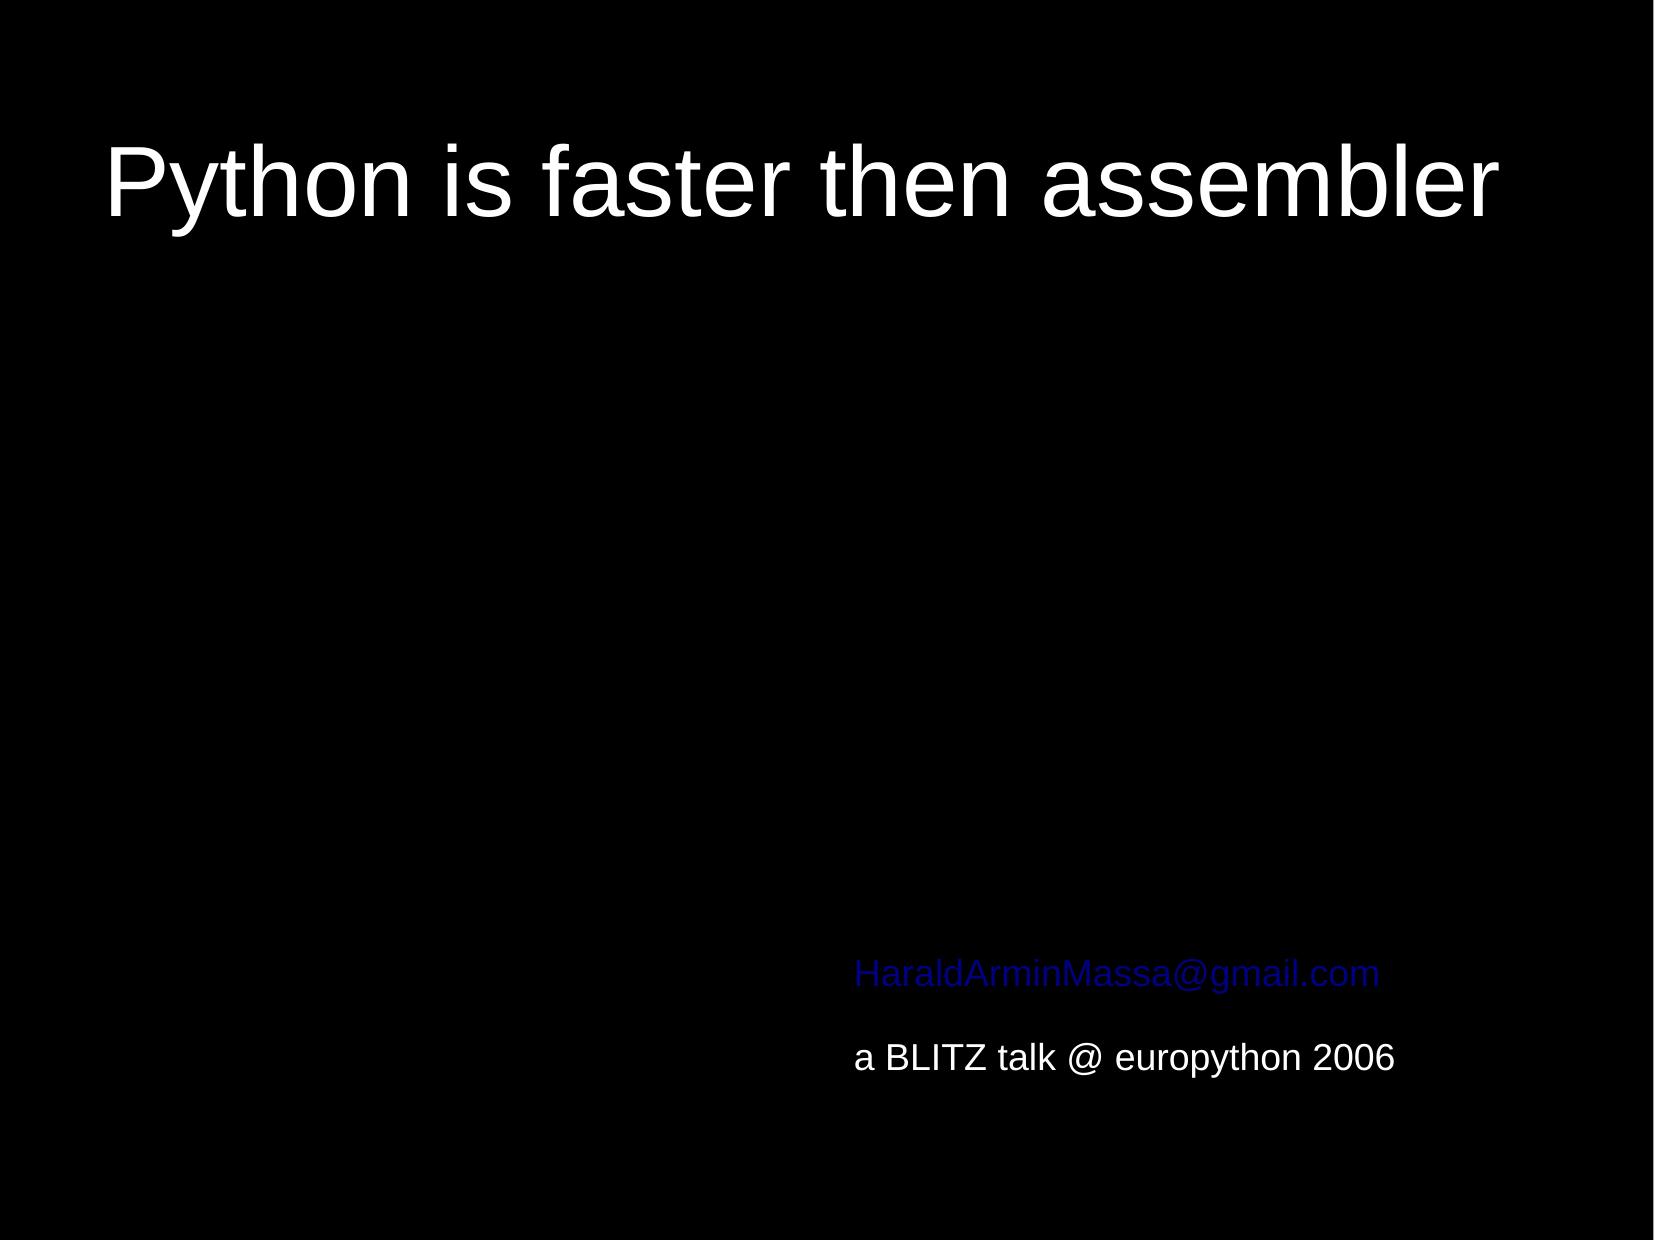

Python is faster then assembler
HaraldArminMassa@gmail.com
a BLITZ talk @ europython 2006